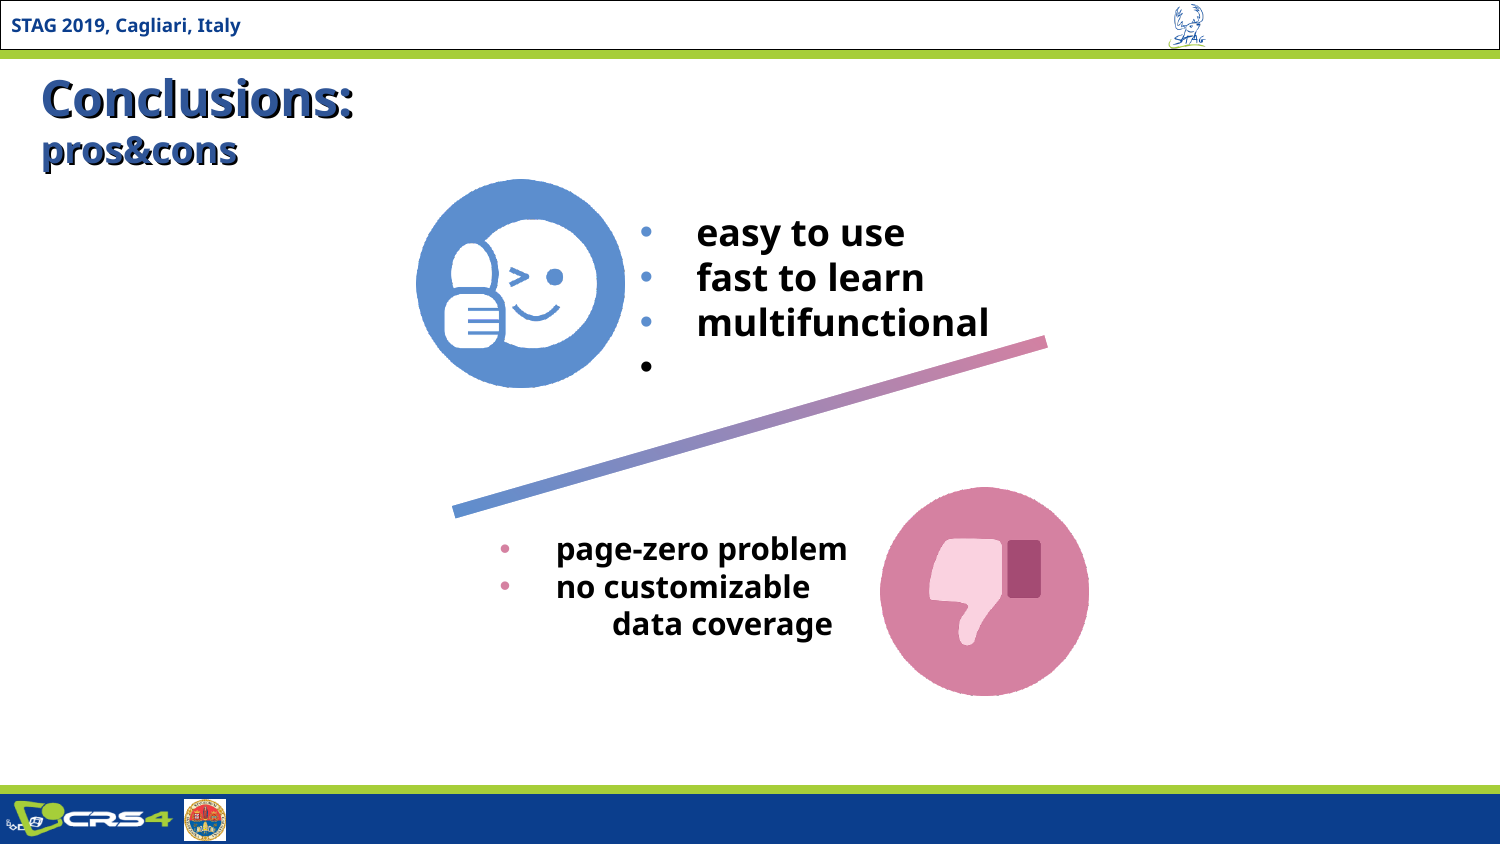

# Conclusions: pros&cons
easy to use
fast to learn
multifunctional
page-zero problem
no customizable data coverage